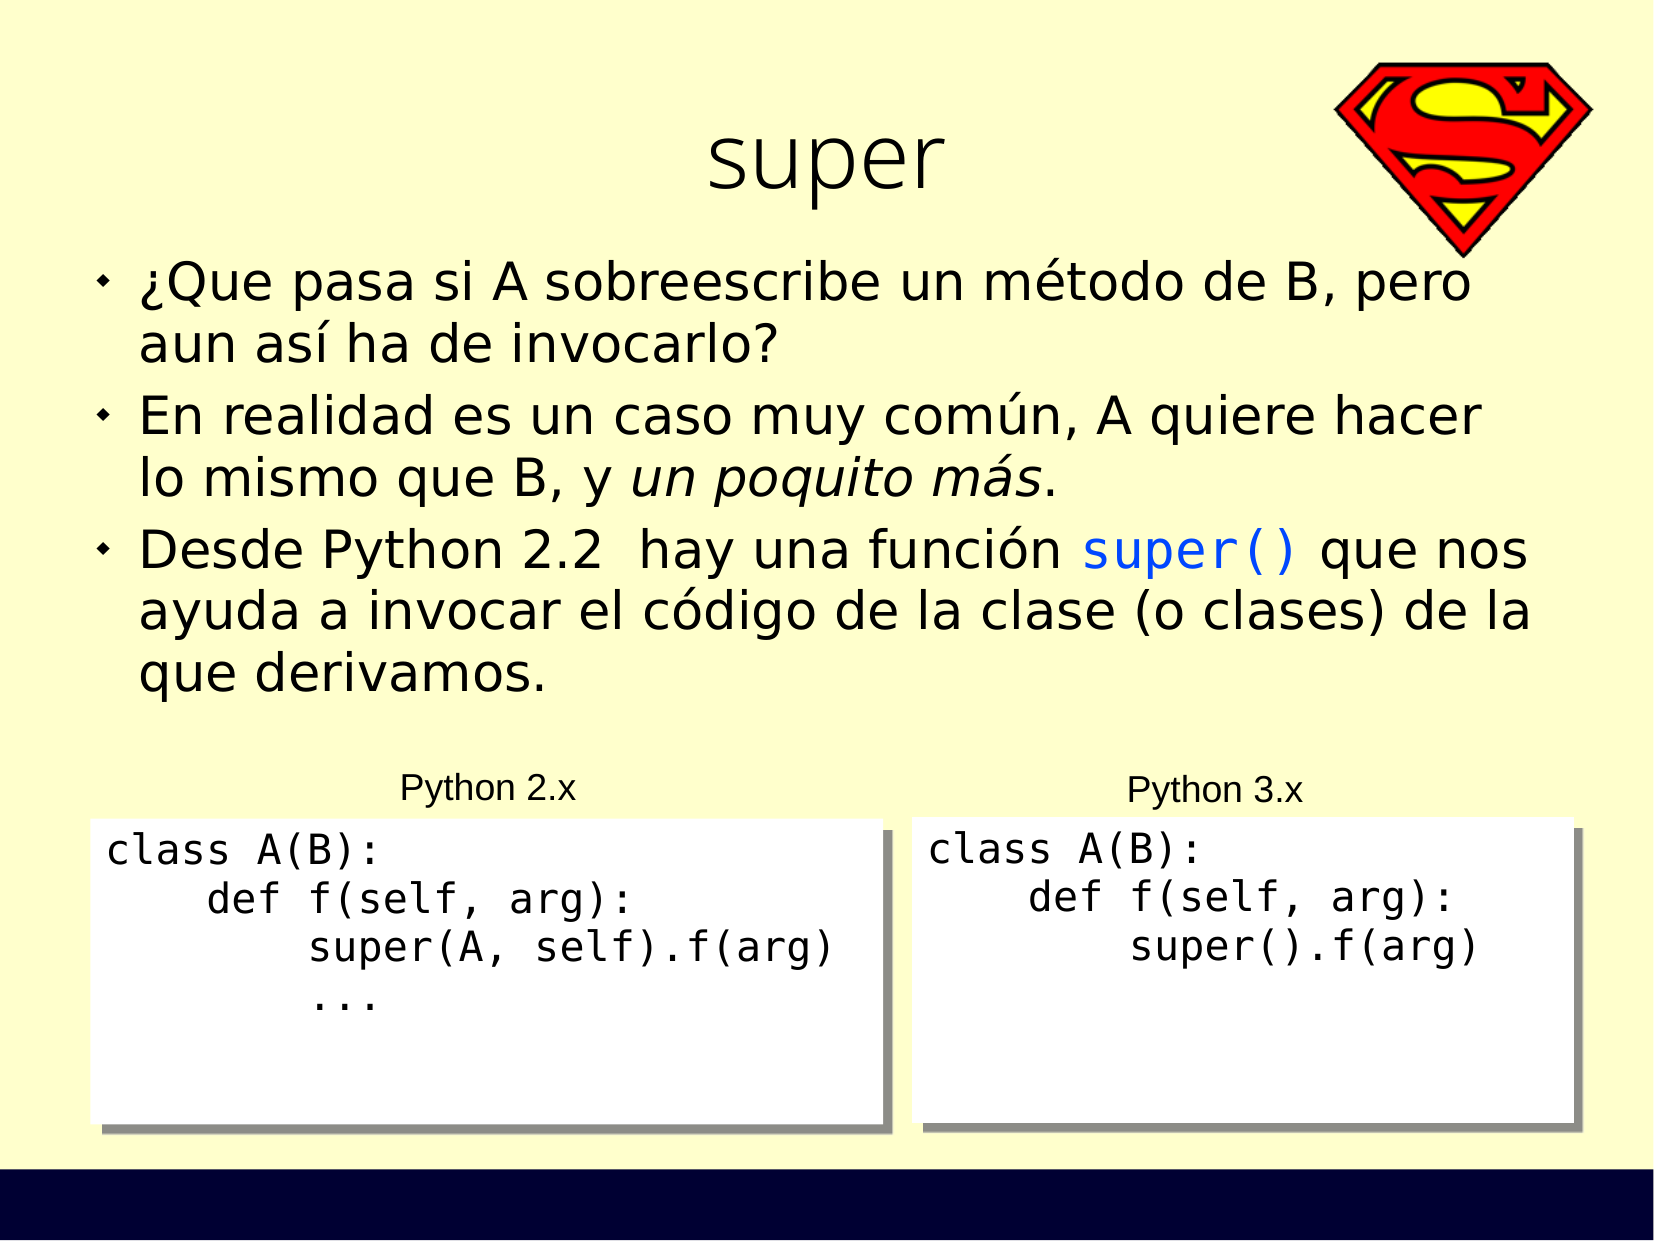

# super
¿Que pasa si A sobreescribe un método de B, pero aun así ha de invocarlo?
En realidad es un caso muy común, A quiere hacer lo mismo que B, y un poquito más.
Desde Python 2.2 hay una función super() que nos ayuda a invocar el código de la clase (o clases) de la que derivamos.
Python 2.x
Python 3.x
class A(B):
 def f(self, arg):
 super().f(arg)
class A(B):
 def f(self, arg):
 super(A, self).f(arg)
 ...